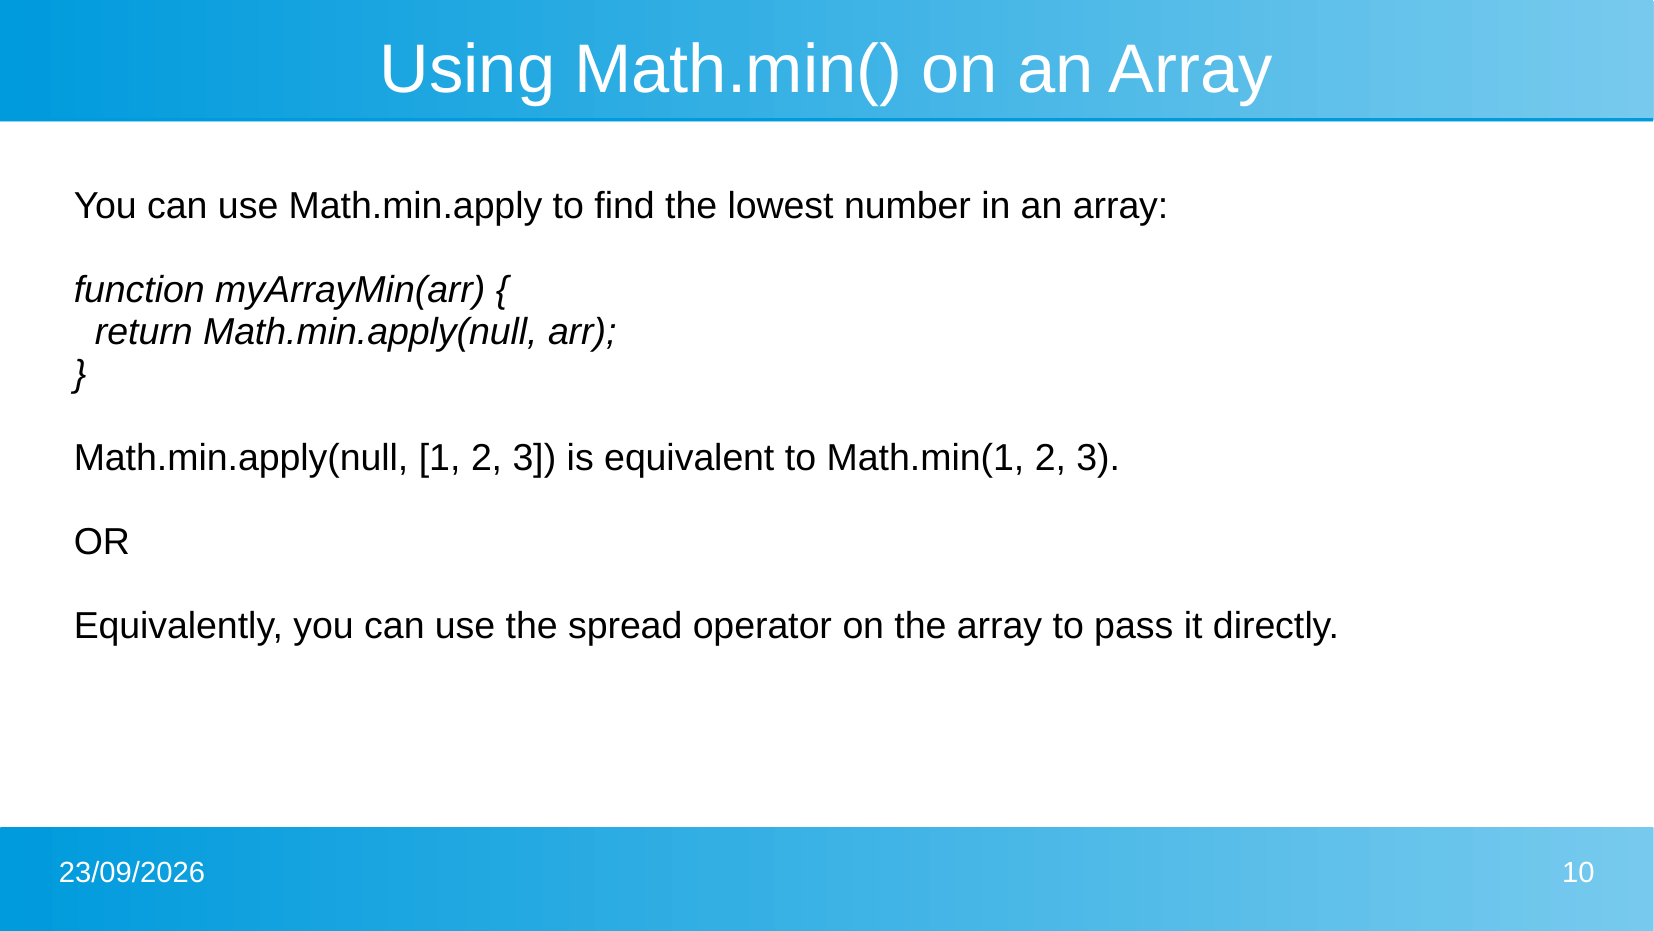

# Using Math.min() on an Array
You can use Math.min.apply to find the lowest number in an array:
function myArrayMin(arr) {
 return Math.min.apply(null, arr);
}
Math.min.apply(null, [1, 2, 3]) is equivalent to Math.min(1, 2, 3).
OR
Equivalently, you can use the spread operator on the array to pass it directly.
10